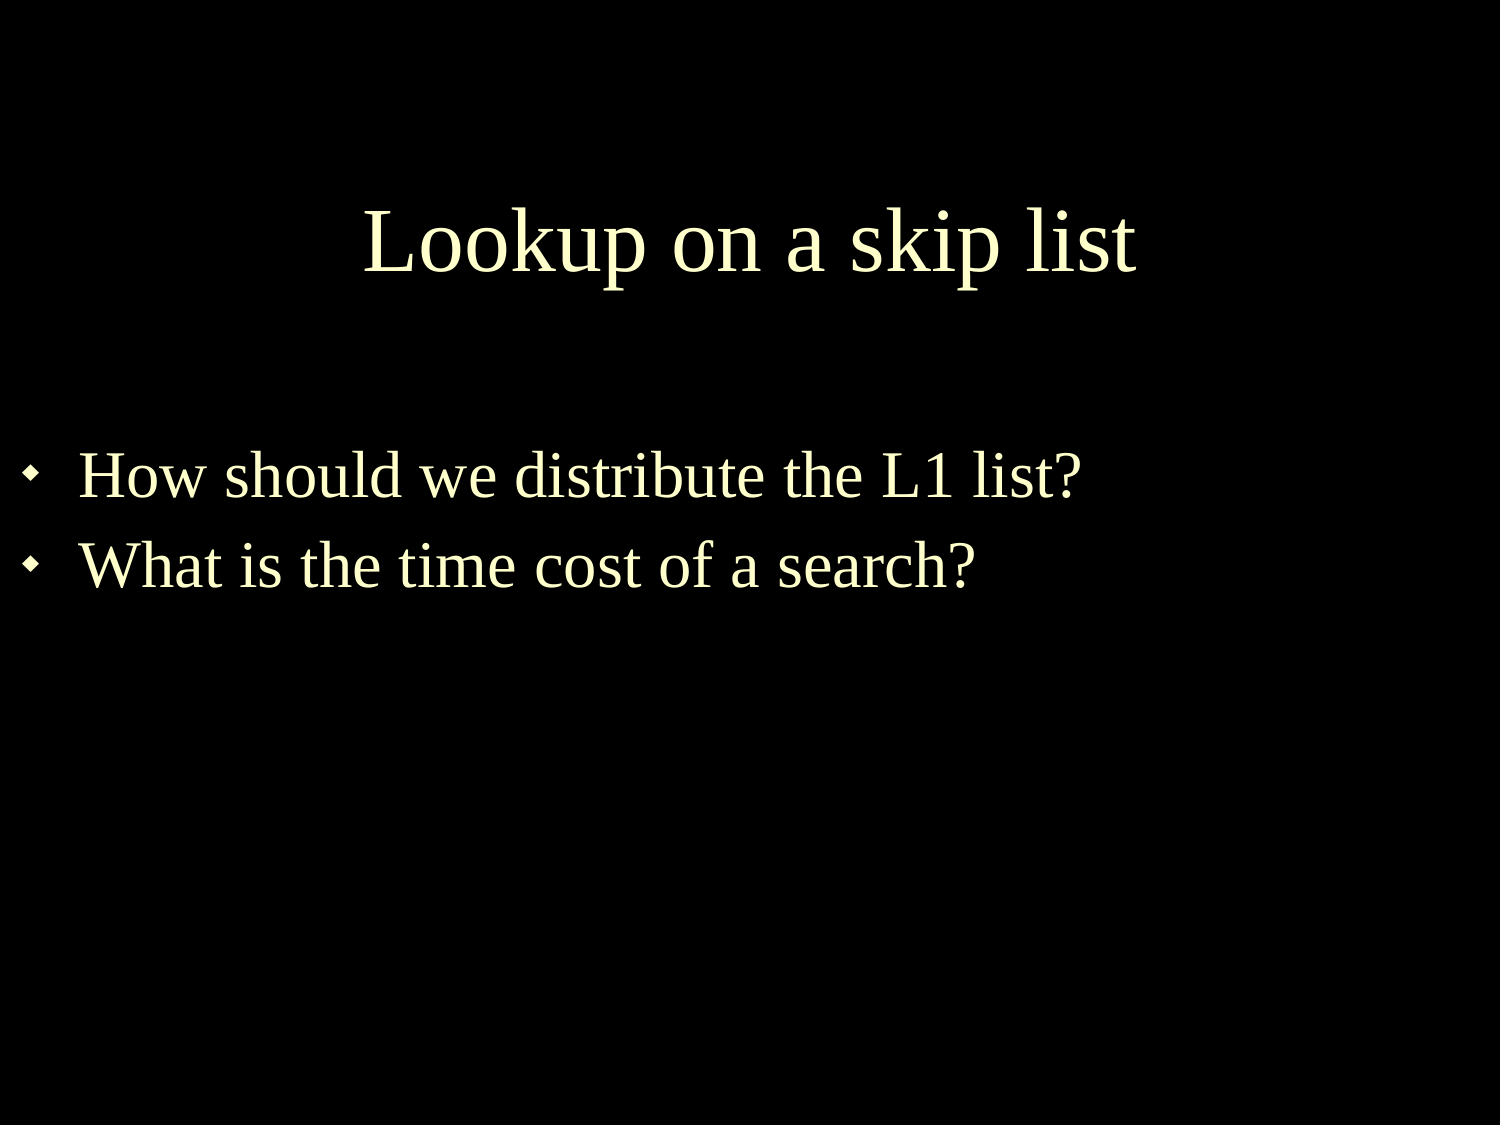

# Lookup on a skip list
How should we distribute the L1 list?
What is the time cost of a search?